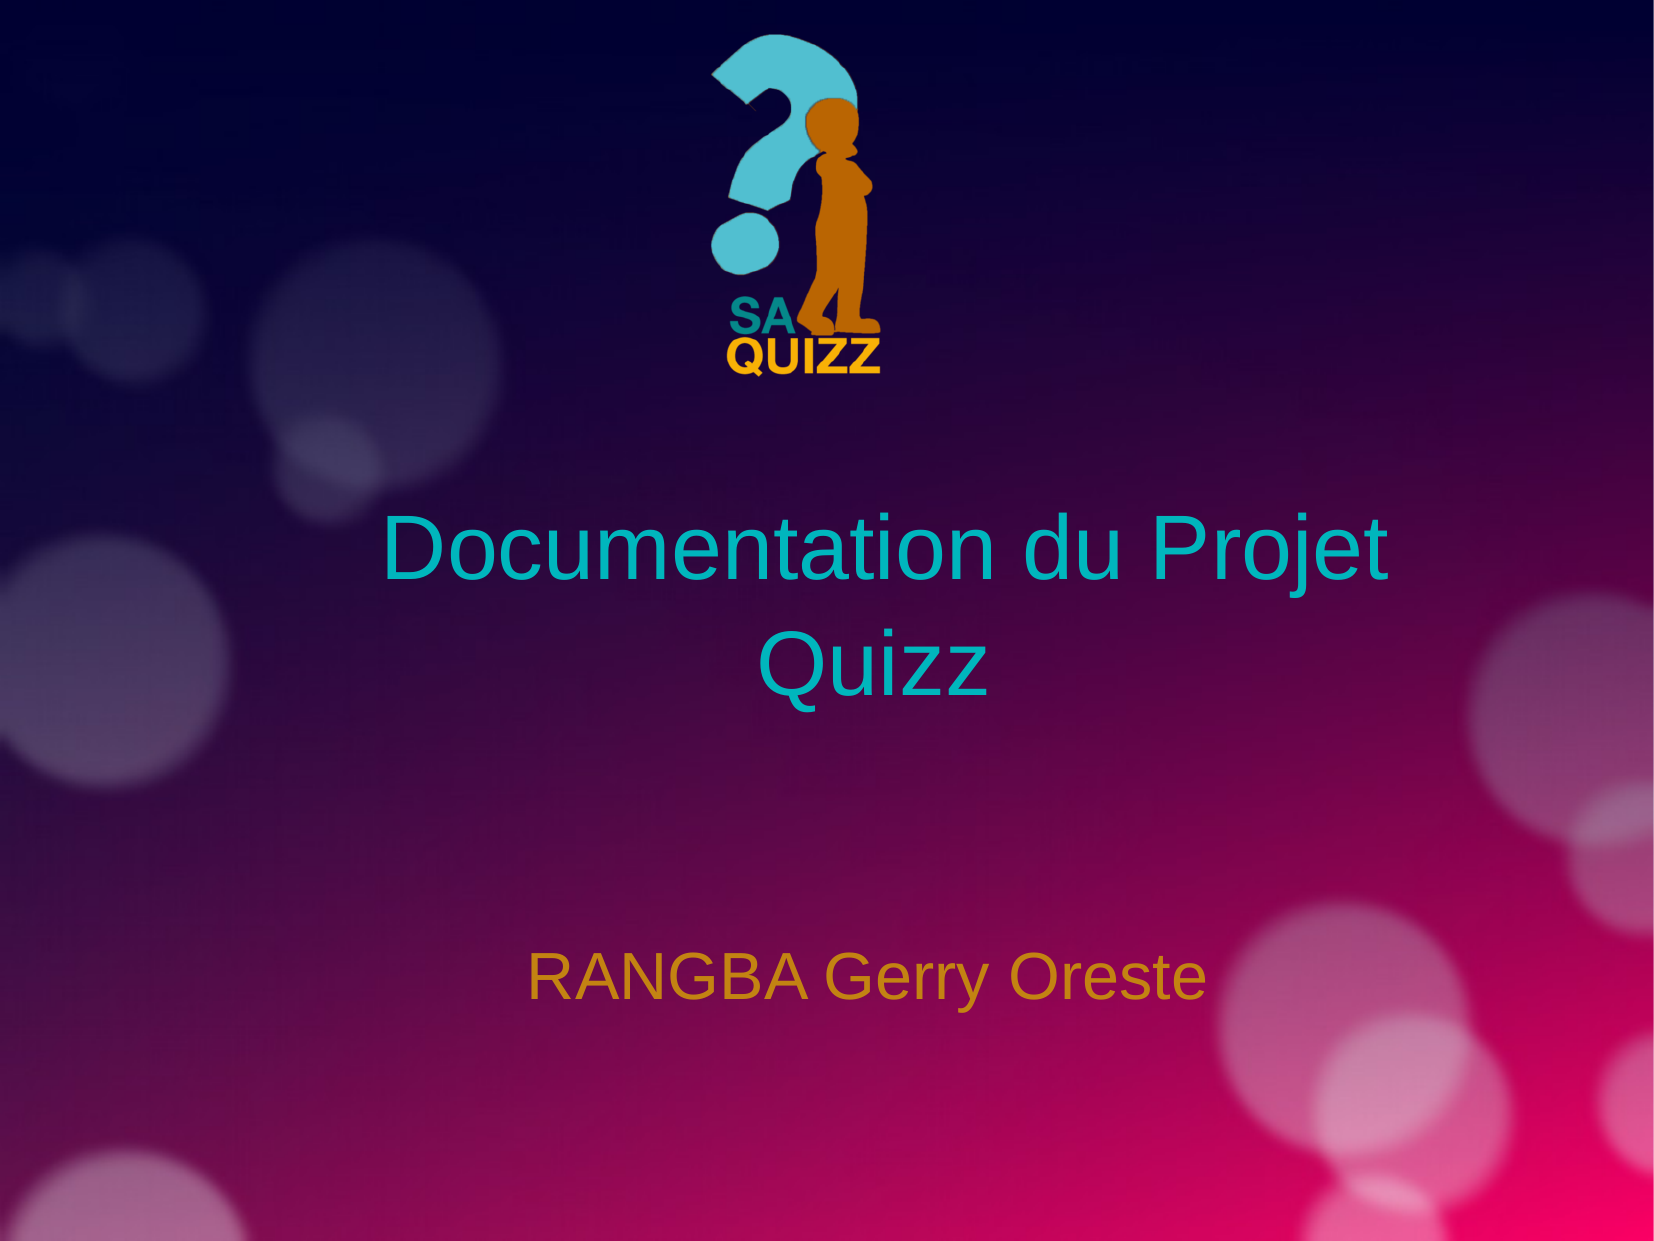

# Documentation du Projet
Quizz
RANGBA Gerry Oreste